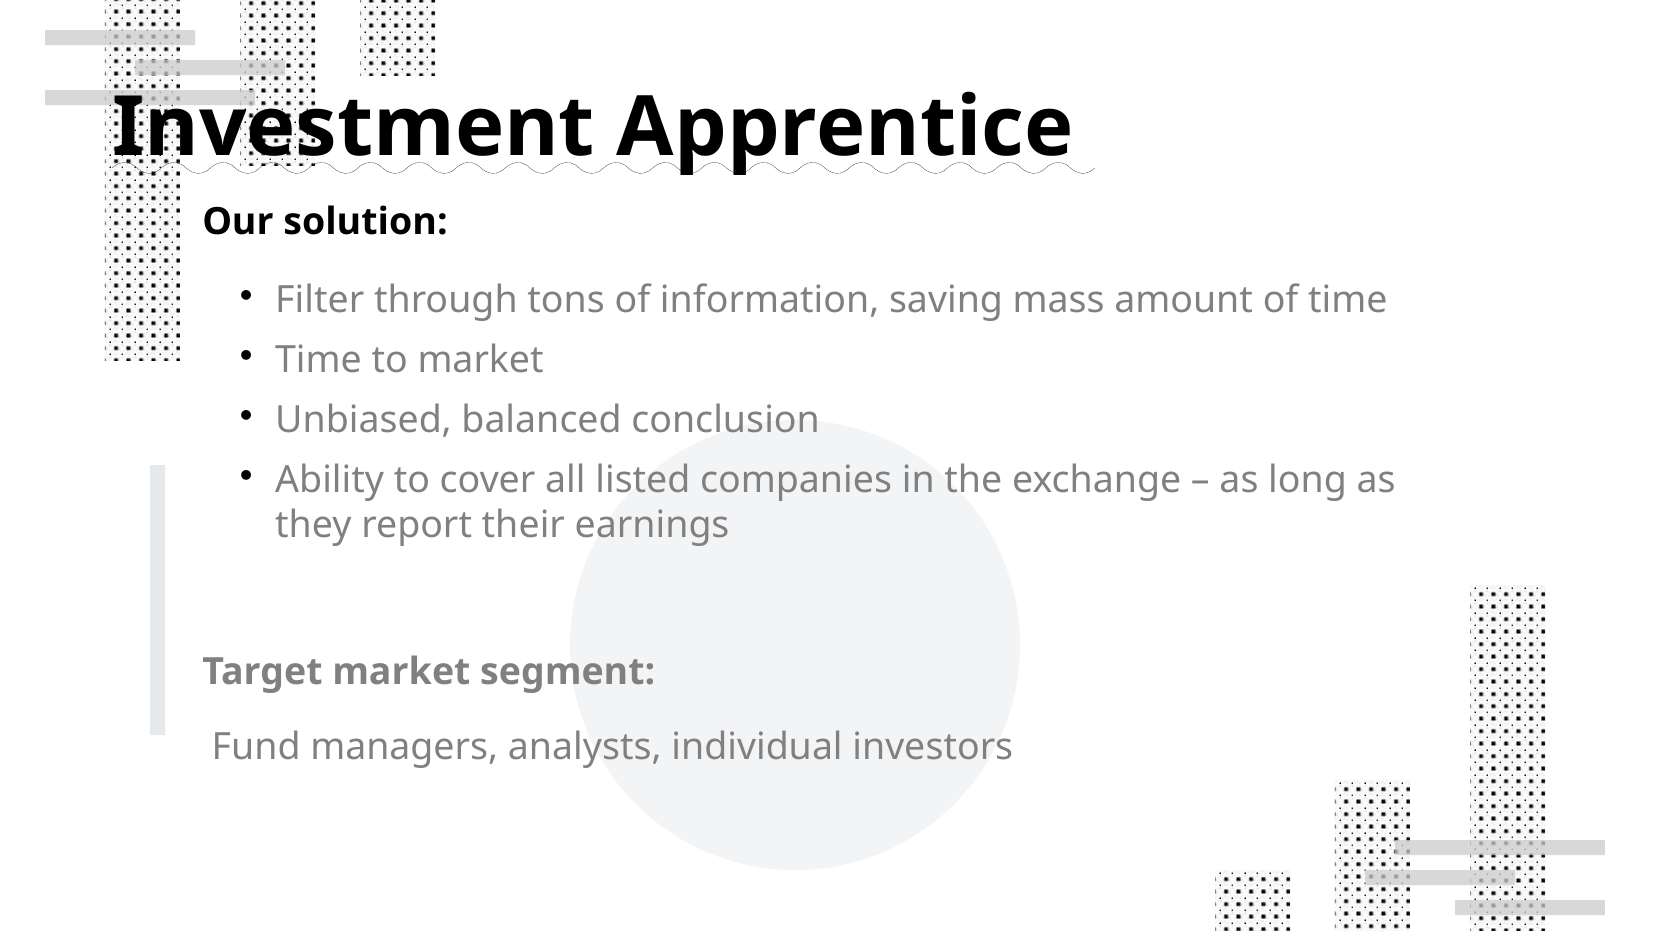

Investment Apprentice
Our solution:
Filter through tons of information, saving mass amount of time
Time to market
Unbiased, balanced conclusion
Ability to cover all listed companies in the exchange – as long as they report their earnings
Target market segment:
Fund managers, analysts, individual investors